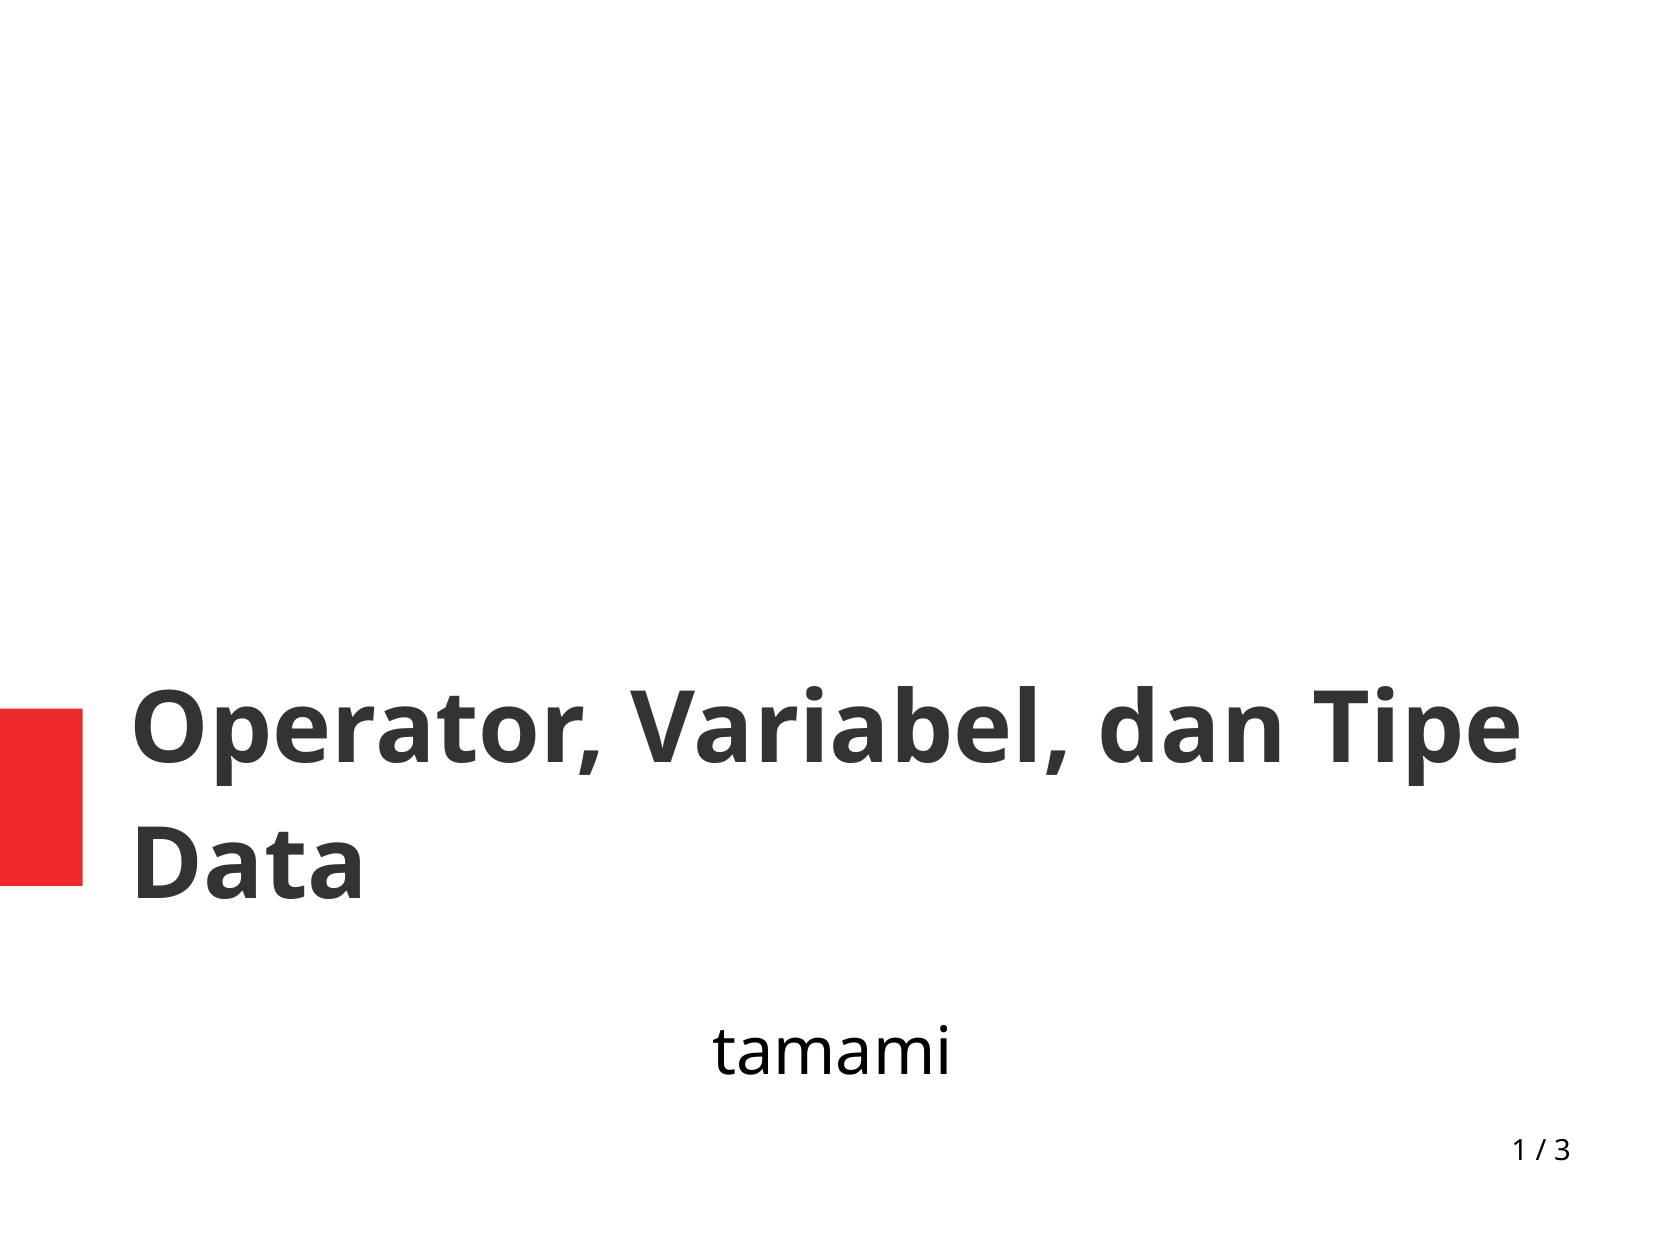

# Operator, Variabel, dan Tipe Data
tamami
1